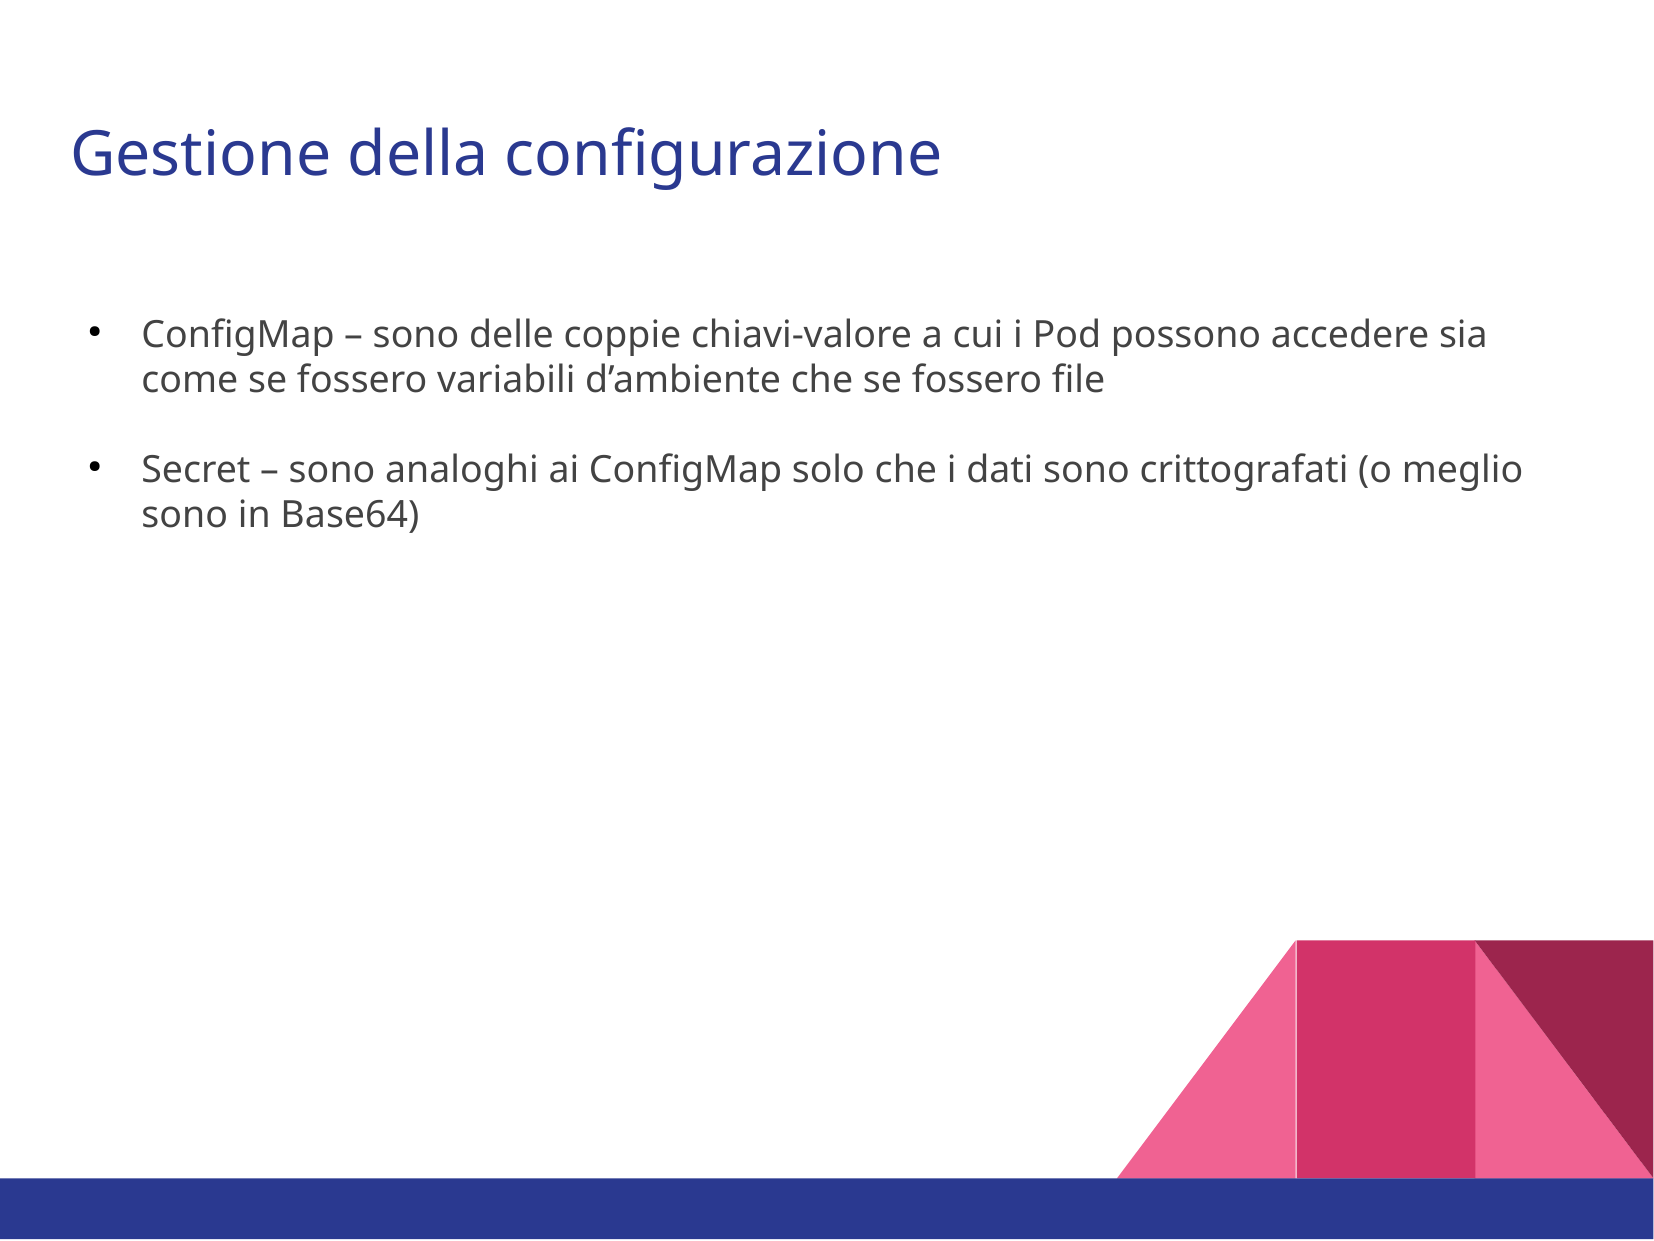

# Gestione della configurazione
ConfigMap – sono delle coppie chiavi-valore a cui i Pod possono accedere sia come se fossero variabili d’ambiente che se fossero file
Secret – sono analoghi ai ConfigMap solo che i dati sono crittografati (o meglio sono in Base64)